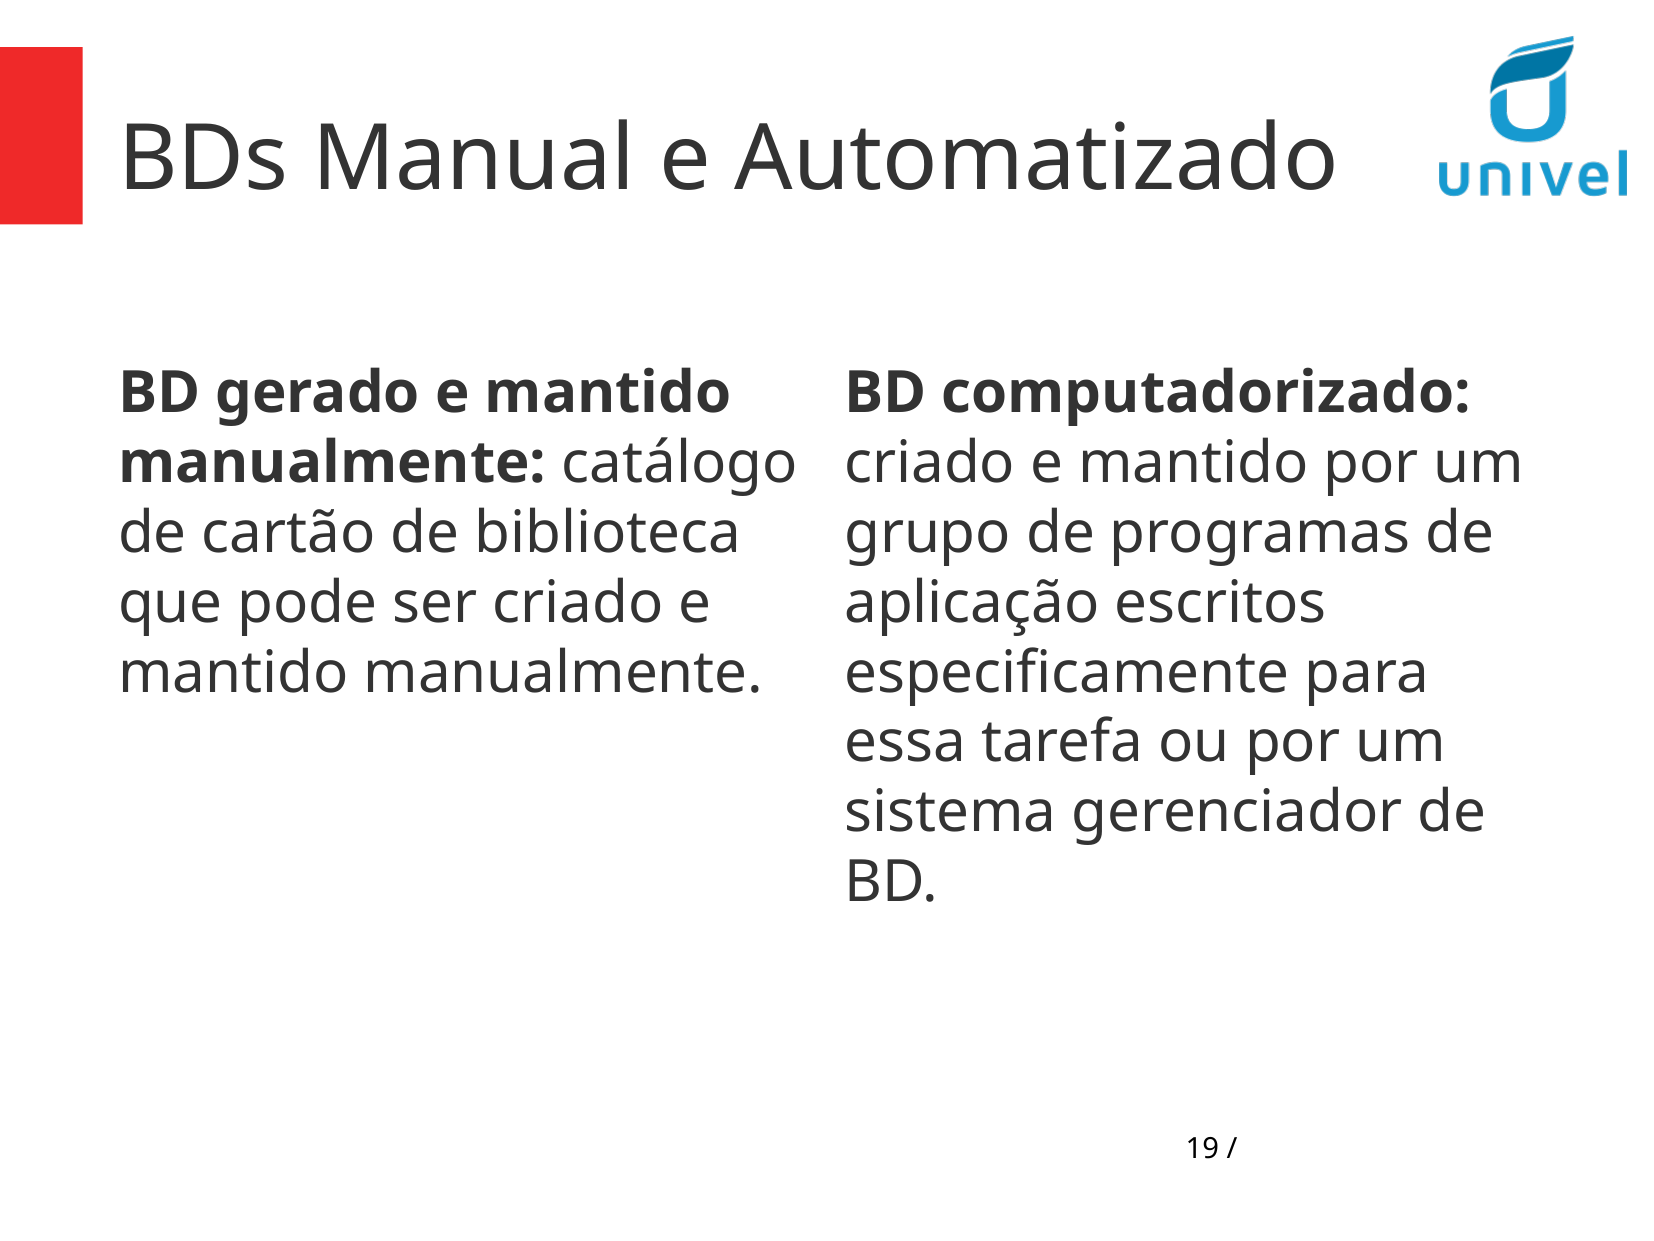

# BDs Manual e Automatizado
BD gerado e mantido manualmente: catálogo de cartão de biblioteca que pode ser criado e mantido manualmente.
BD computadorizado: criado e mantido por um grupo de programas de aplicação escritos especificamente para essa tarefa ou por um sistema gerenciador de BD.